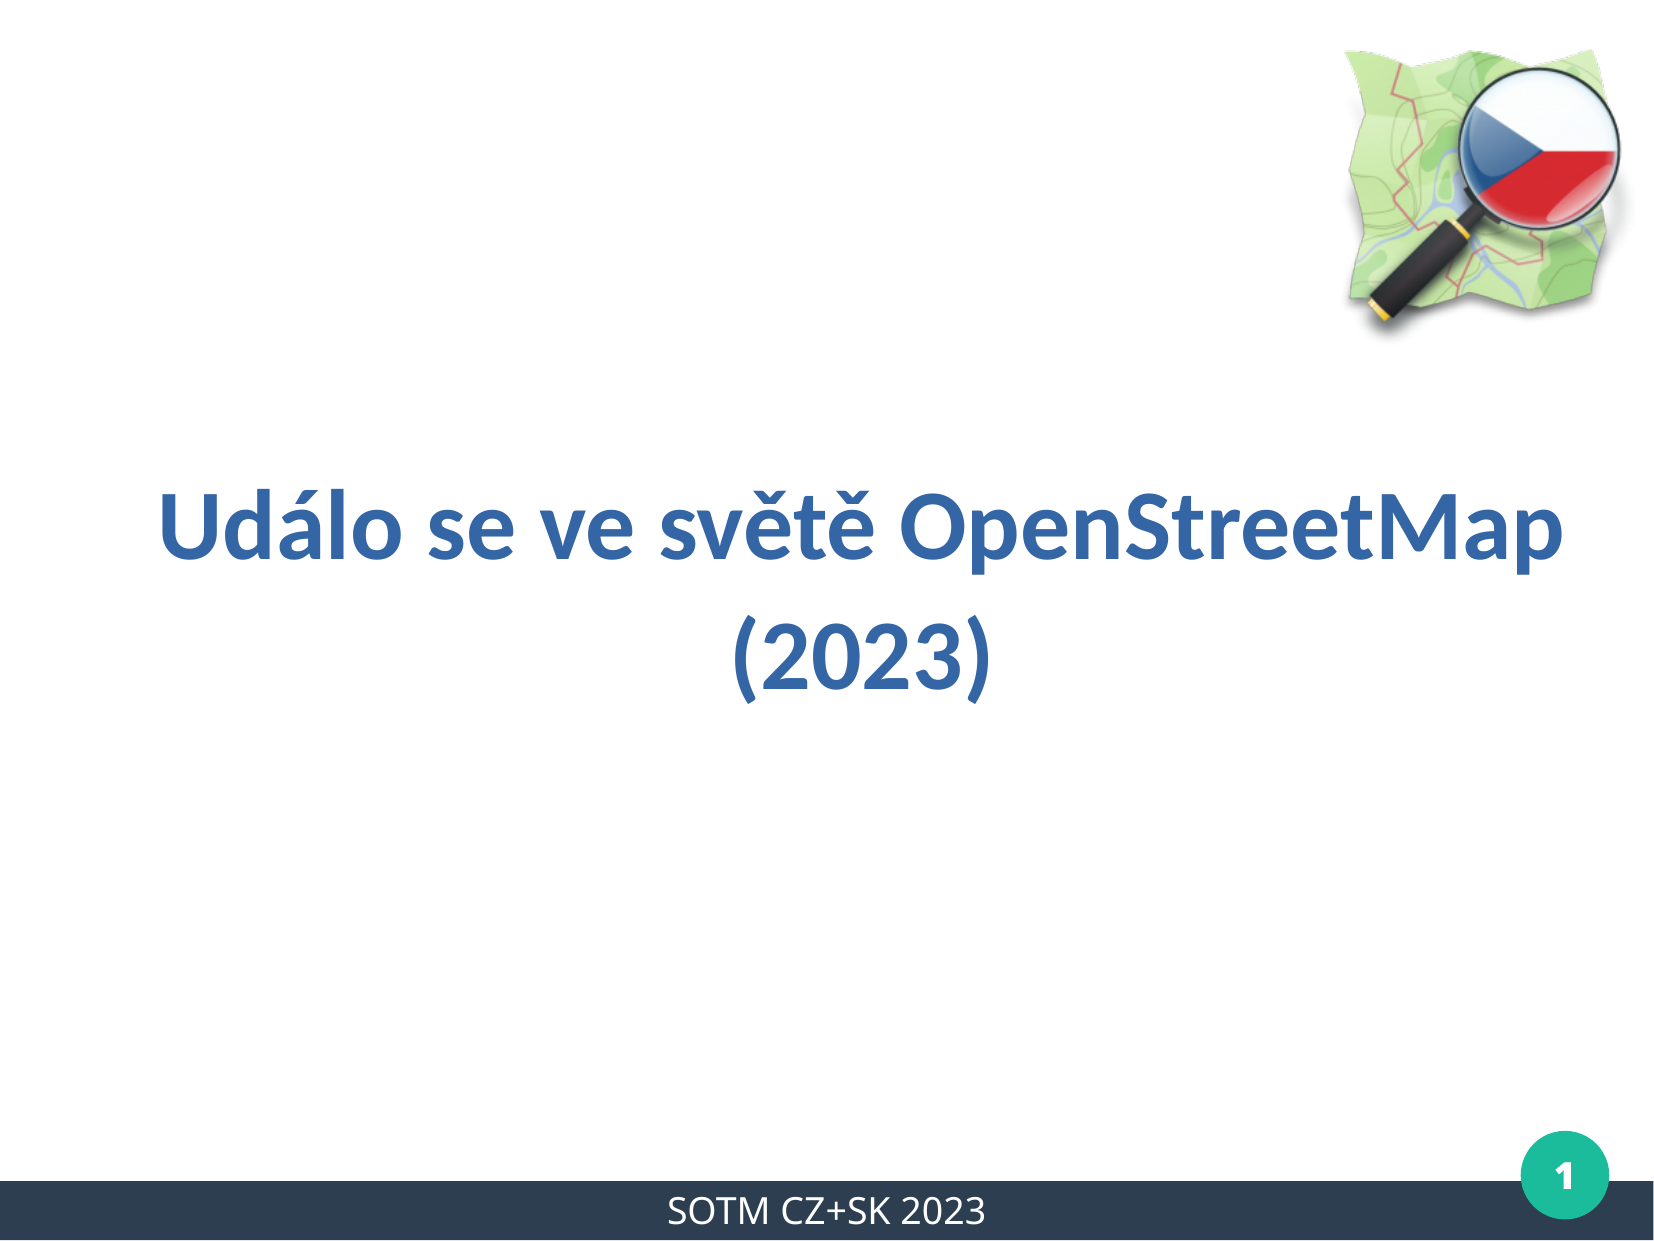

# Událo se ve světě OpenStreetMap
(2023)
1
SOTM CZ+SK 2023